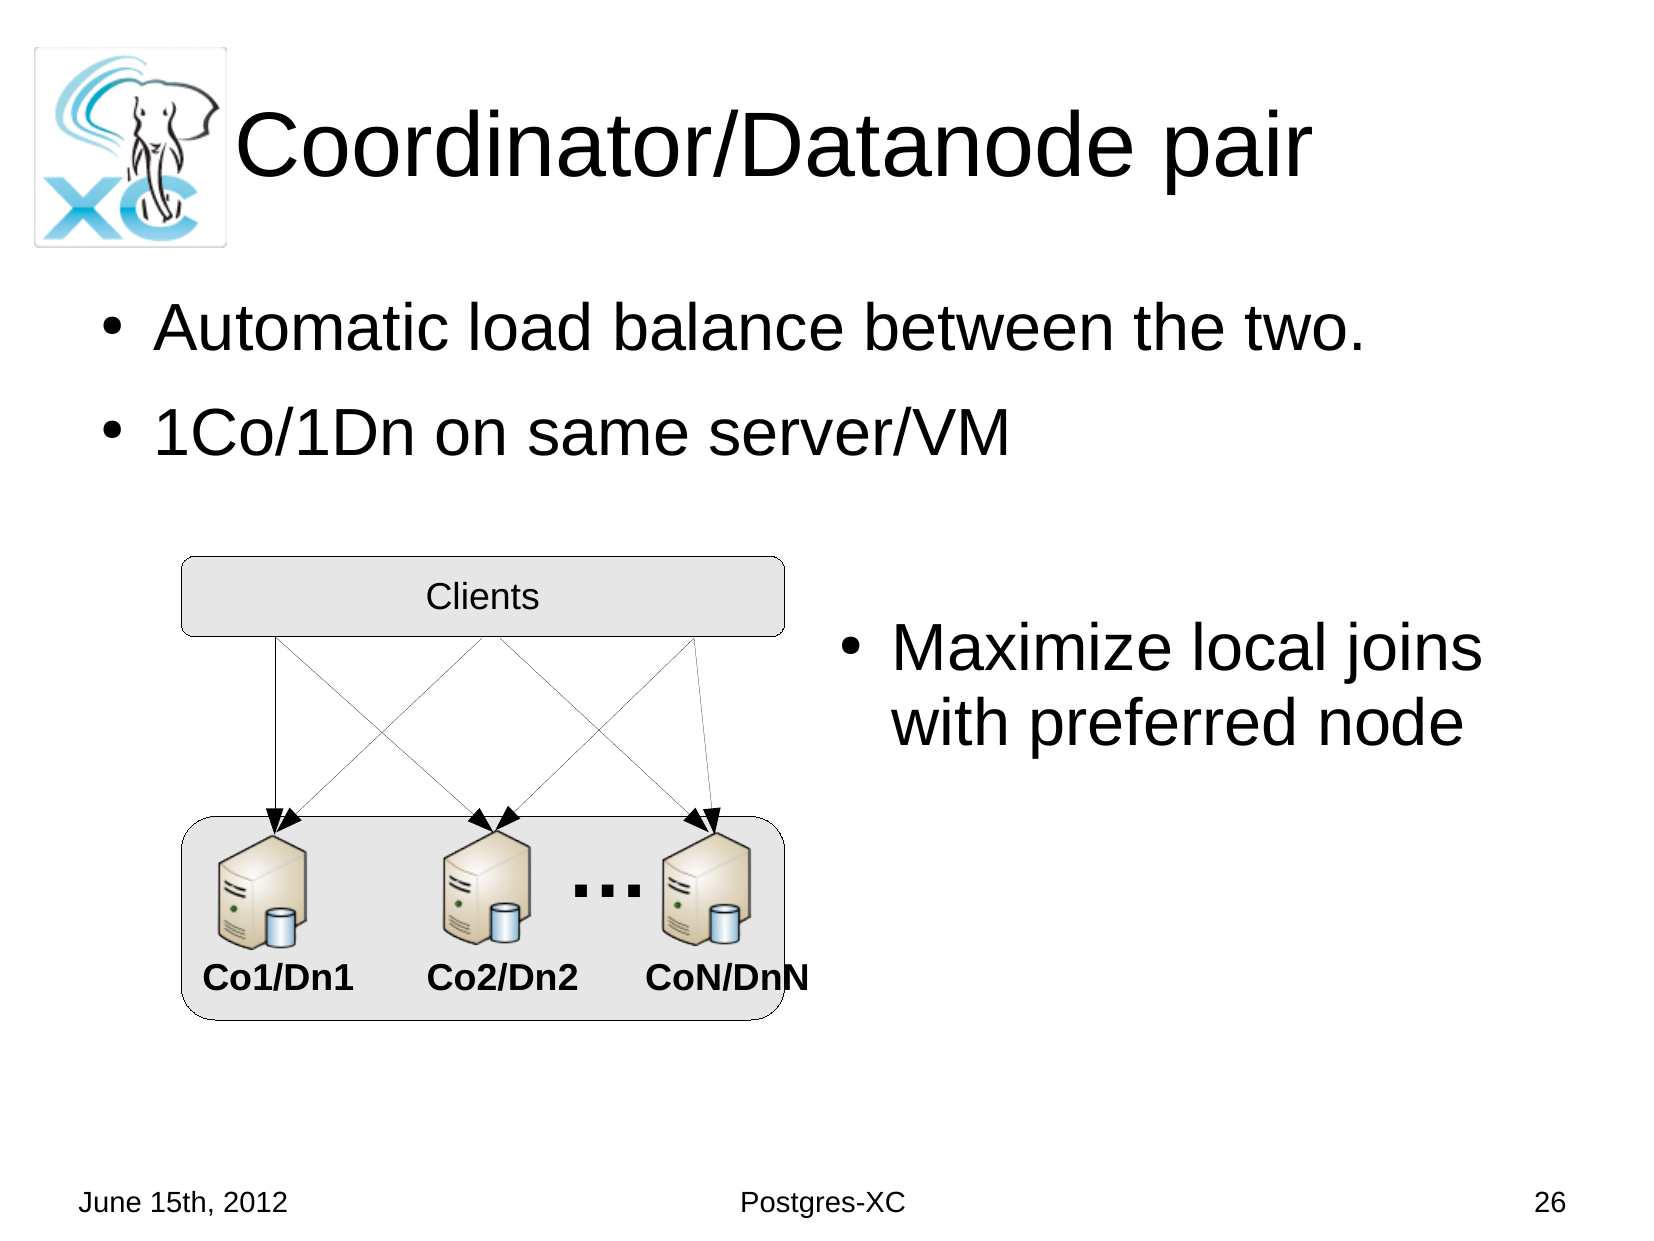

# Coordinator/Datanode pair
Automatic load balance between the two.
1Co/1Dn on same server/VM
Clients
Maximize local joins with preferred node
…
Co1/Dn1
Co2/Dn2
CoN/DnN
26